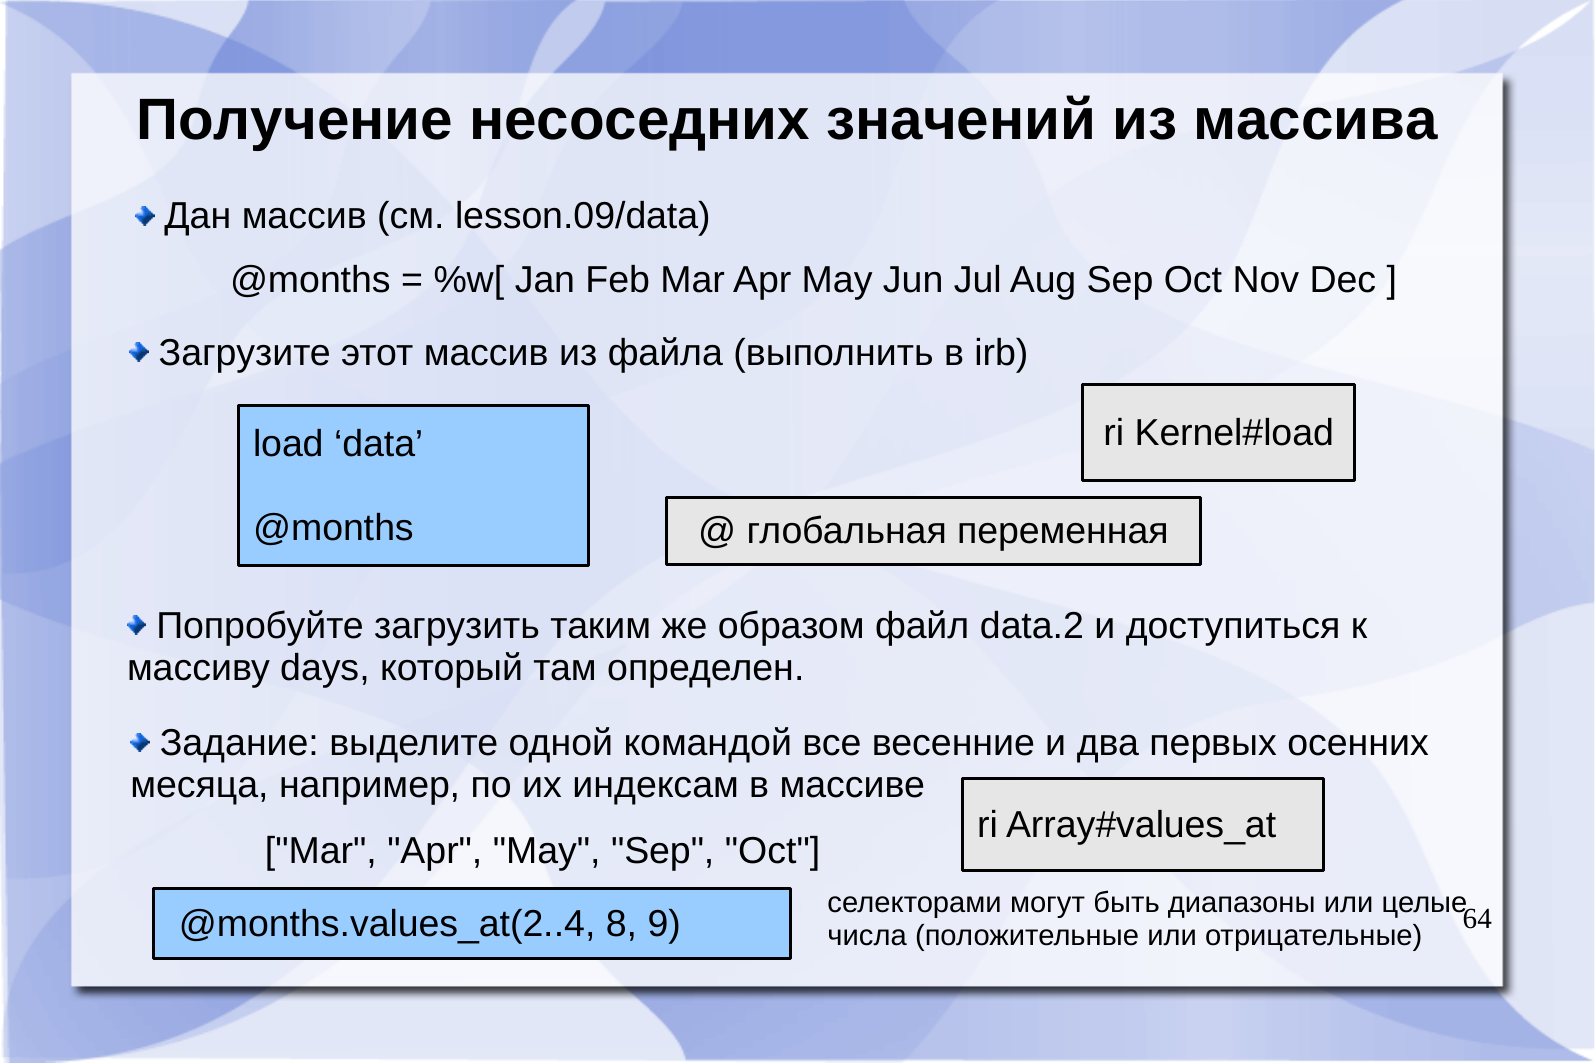

# Получение несоседних значений из массива
 Дан массив (см. lesson.09/data)
@months = %w[ Jan Feb Mar Apr May Jun Jul Aug Sep Oct Nov Dec ]
 Загрузите этот массив из файла (выполнить в irb)
ri Kernel#load
load ‘data’
@months
@ глобальная переменная
 Попробуйте загрузить таким же образом файл data.2 и доступиться к массиву days, который там определен.
 Задание: выделите одной командой все весенние и два первых осенних месяца, например, по их индексам в массиве
["Mar", "Apr", "May", "Sep", "Oct"]
ri Array#values_at
селекторами могут быть диапазоны или целые числа (положительные или отрицательные)
 @months.values_at(2..4, 8, 9)
64